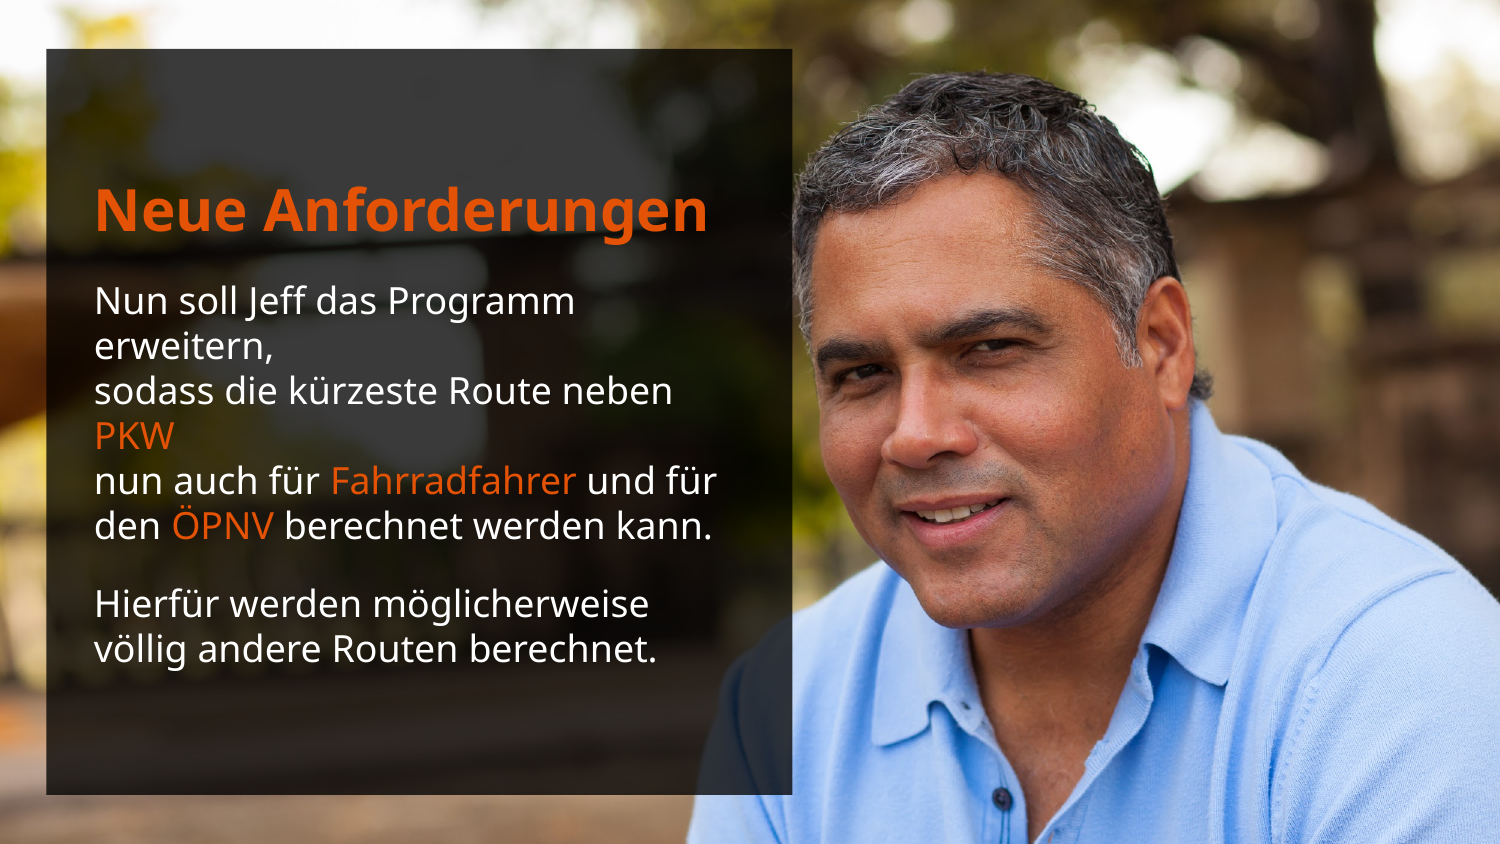

# Neue Anforderungen
Nun soll Jeff das Programm erweitern,
sodass die kürzeste Route neben PKW
nun auch für Fahrradfahrer und für
den ÖPNV berechnet werden kann.
Hierfür werden möglicherweise völlig andere Routen berechnet.